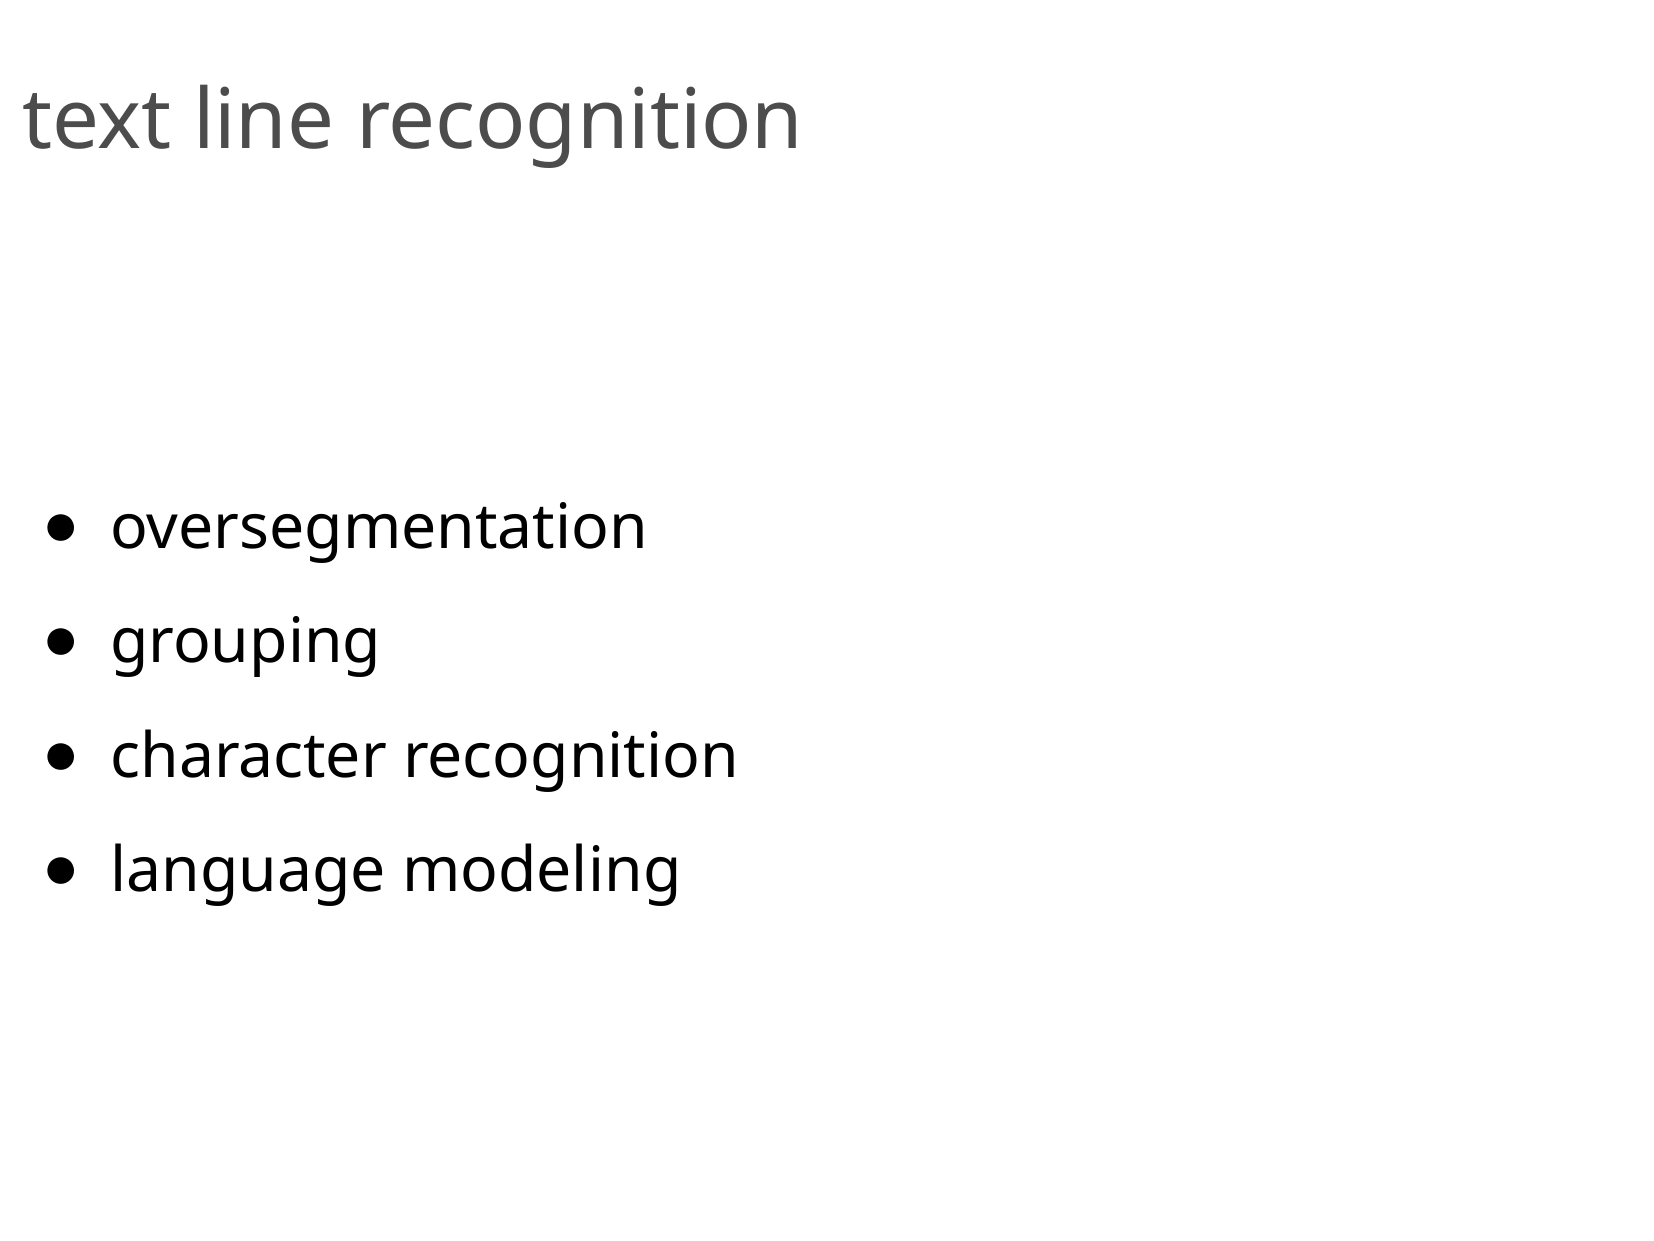

# text line recognition
oversegmentation
grouping
character recognition
language modeling